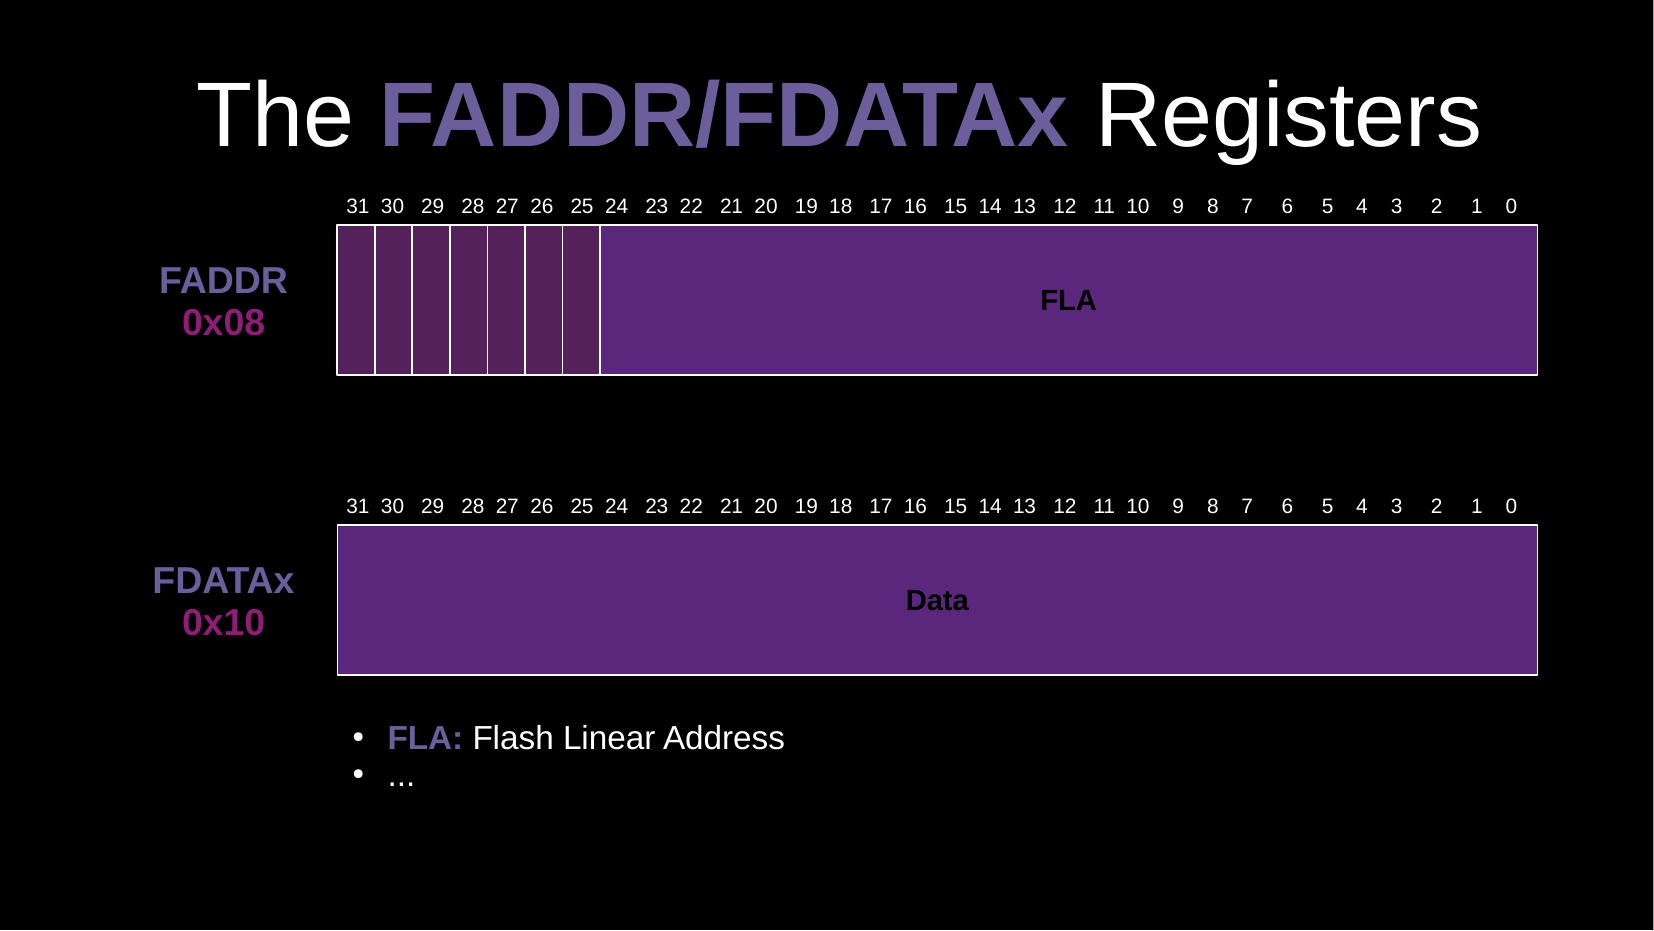

# The FADDR/FDATAx Registers
31 30 29 28 27 26 25 24 23 22 21 20 19 18 17 16 15 14 13 12 11 10 9 8 7 6 5 4 3 2 1 0
FLA
FADDR
0x08
31 30 29 28 27 26 25 24 23 22 21 20 19 18 17 16 15 14 13 12 11 10 9 8 7 6 5 4 3 2 1 0
Data
FDATAx
0x10
FLA: Flash Linear Address
...